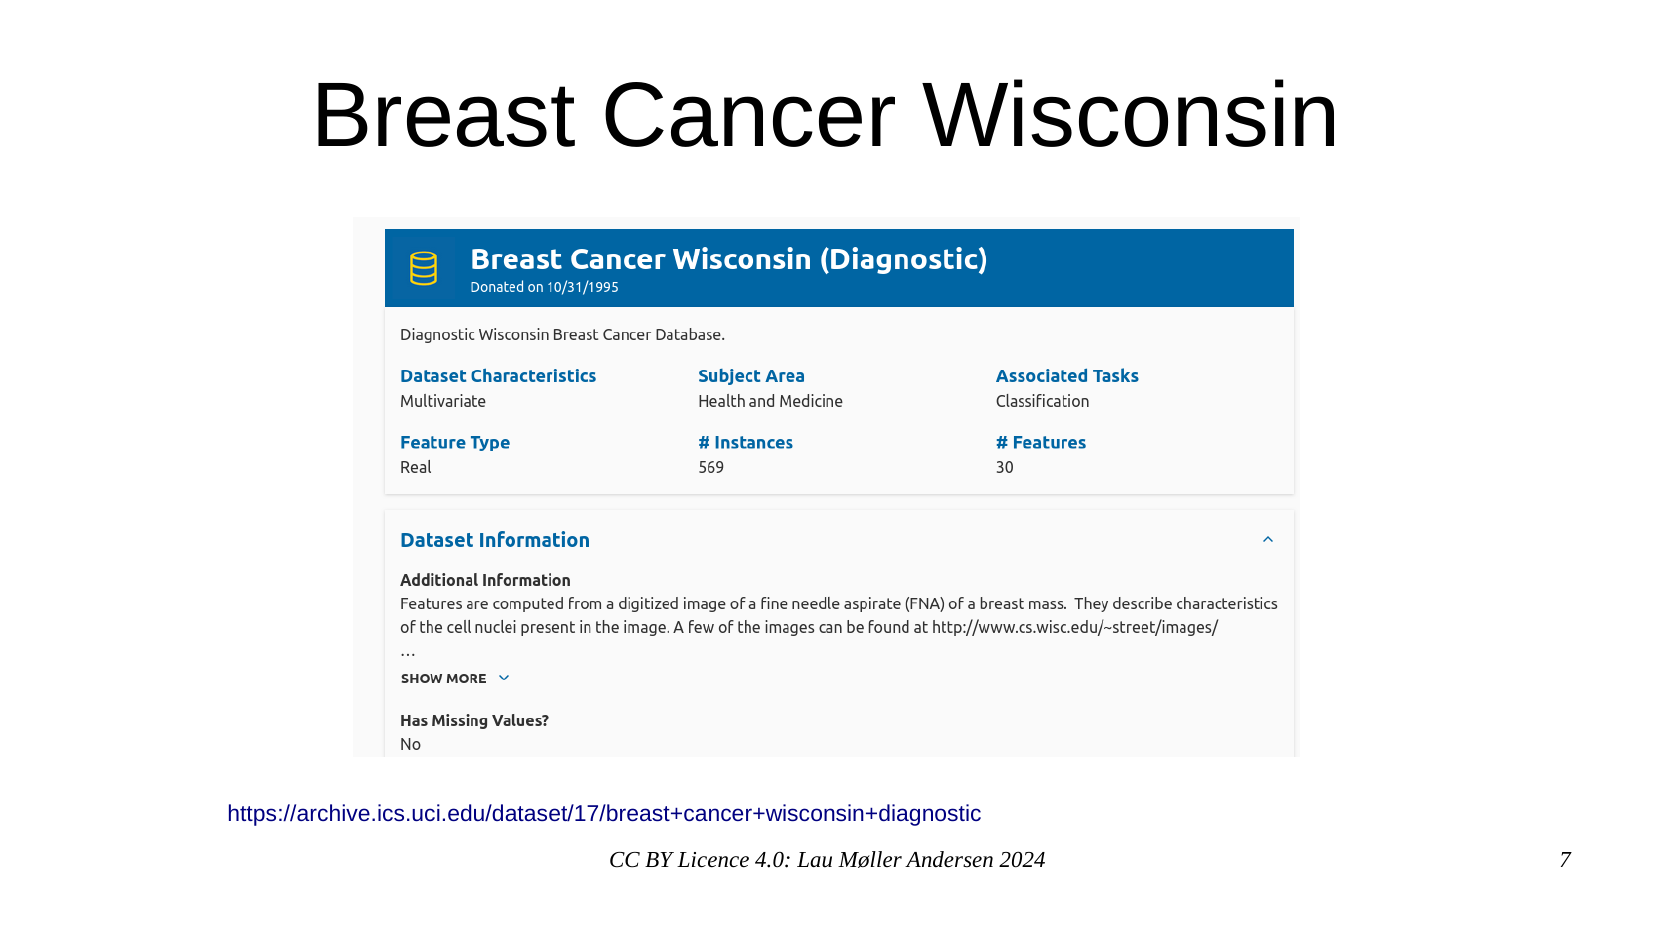

# Breast Cancer Wisconsin
https://archive.ics.uci.edu/dataset/17/breast+cancer+wisconsin+diagnostic
CC BY Licence 4.0: Lau Møller Andersen 2024
7